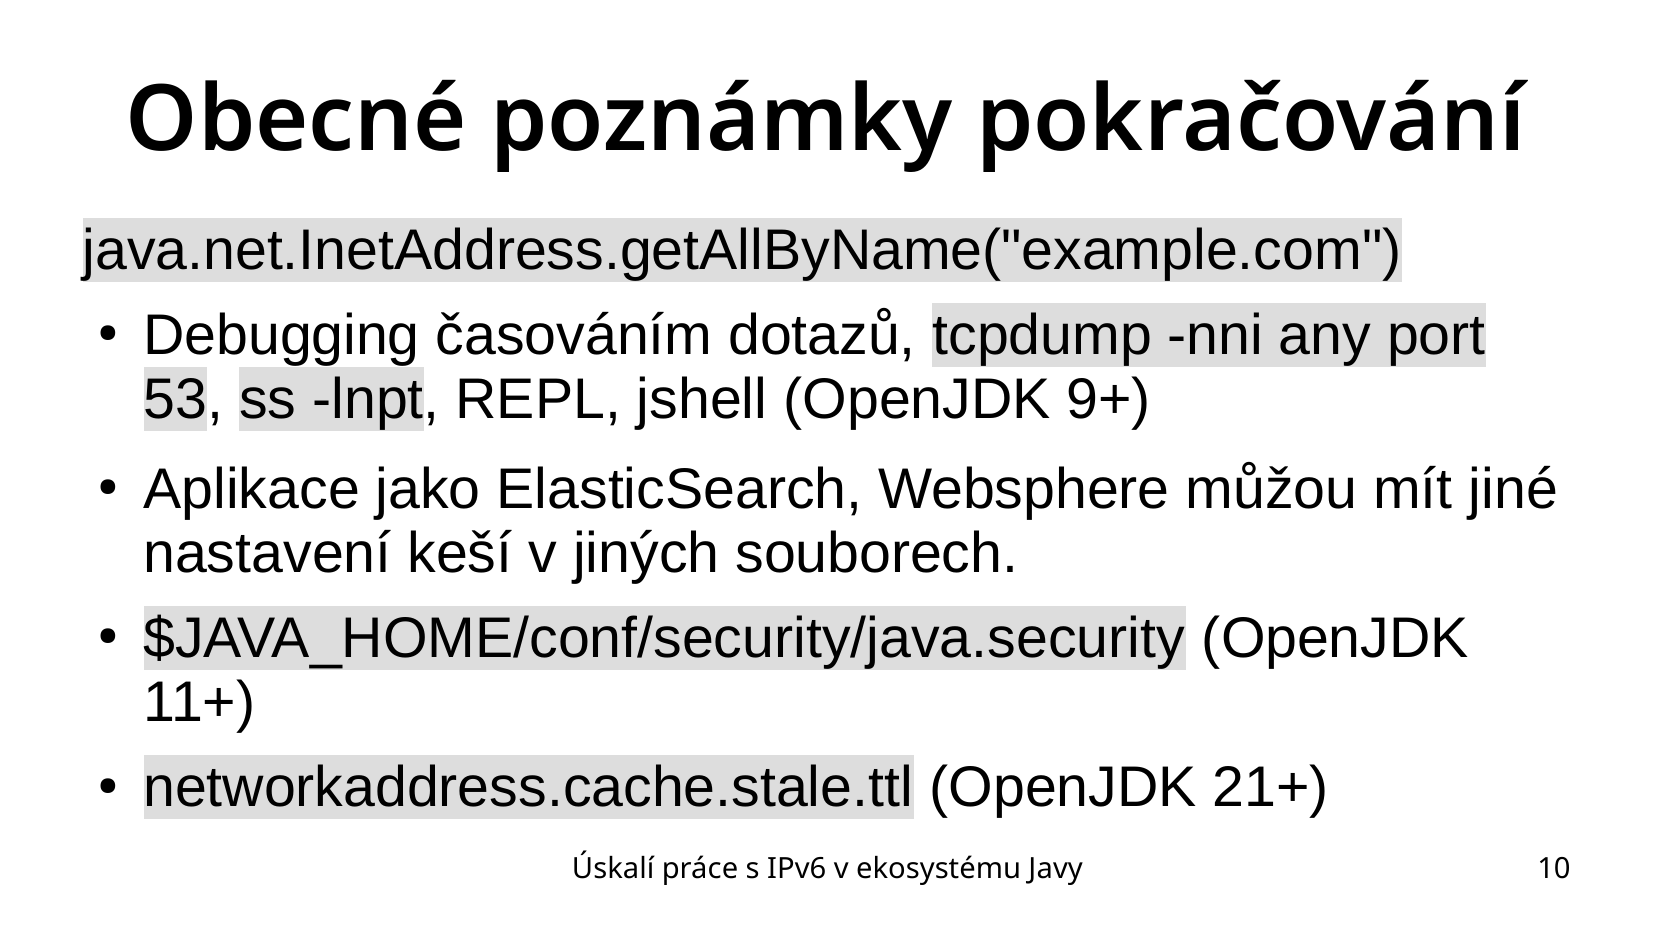

# Obecné poznámky pokračování
java.net.InetAddress.getAllByName("example.com")
Debugging časováním dotazů, tcpdump -nni any port 53, ss -lnpt, REPL, jshell (OpenJDK 9+)
Aplikace jako ElasticSearch, Websphere můžou mít jiné nastavení keší v jiných souborech.
$JAVA_HOME/conf/security/java.security (OpenJDK 11+)
networkaddress.cache.stale.ttl (OpenJDK 21+)
Úskalí práce s IPv6 v ekosystému Javy
10